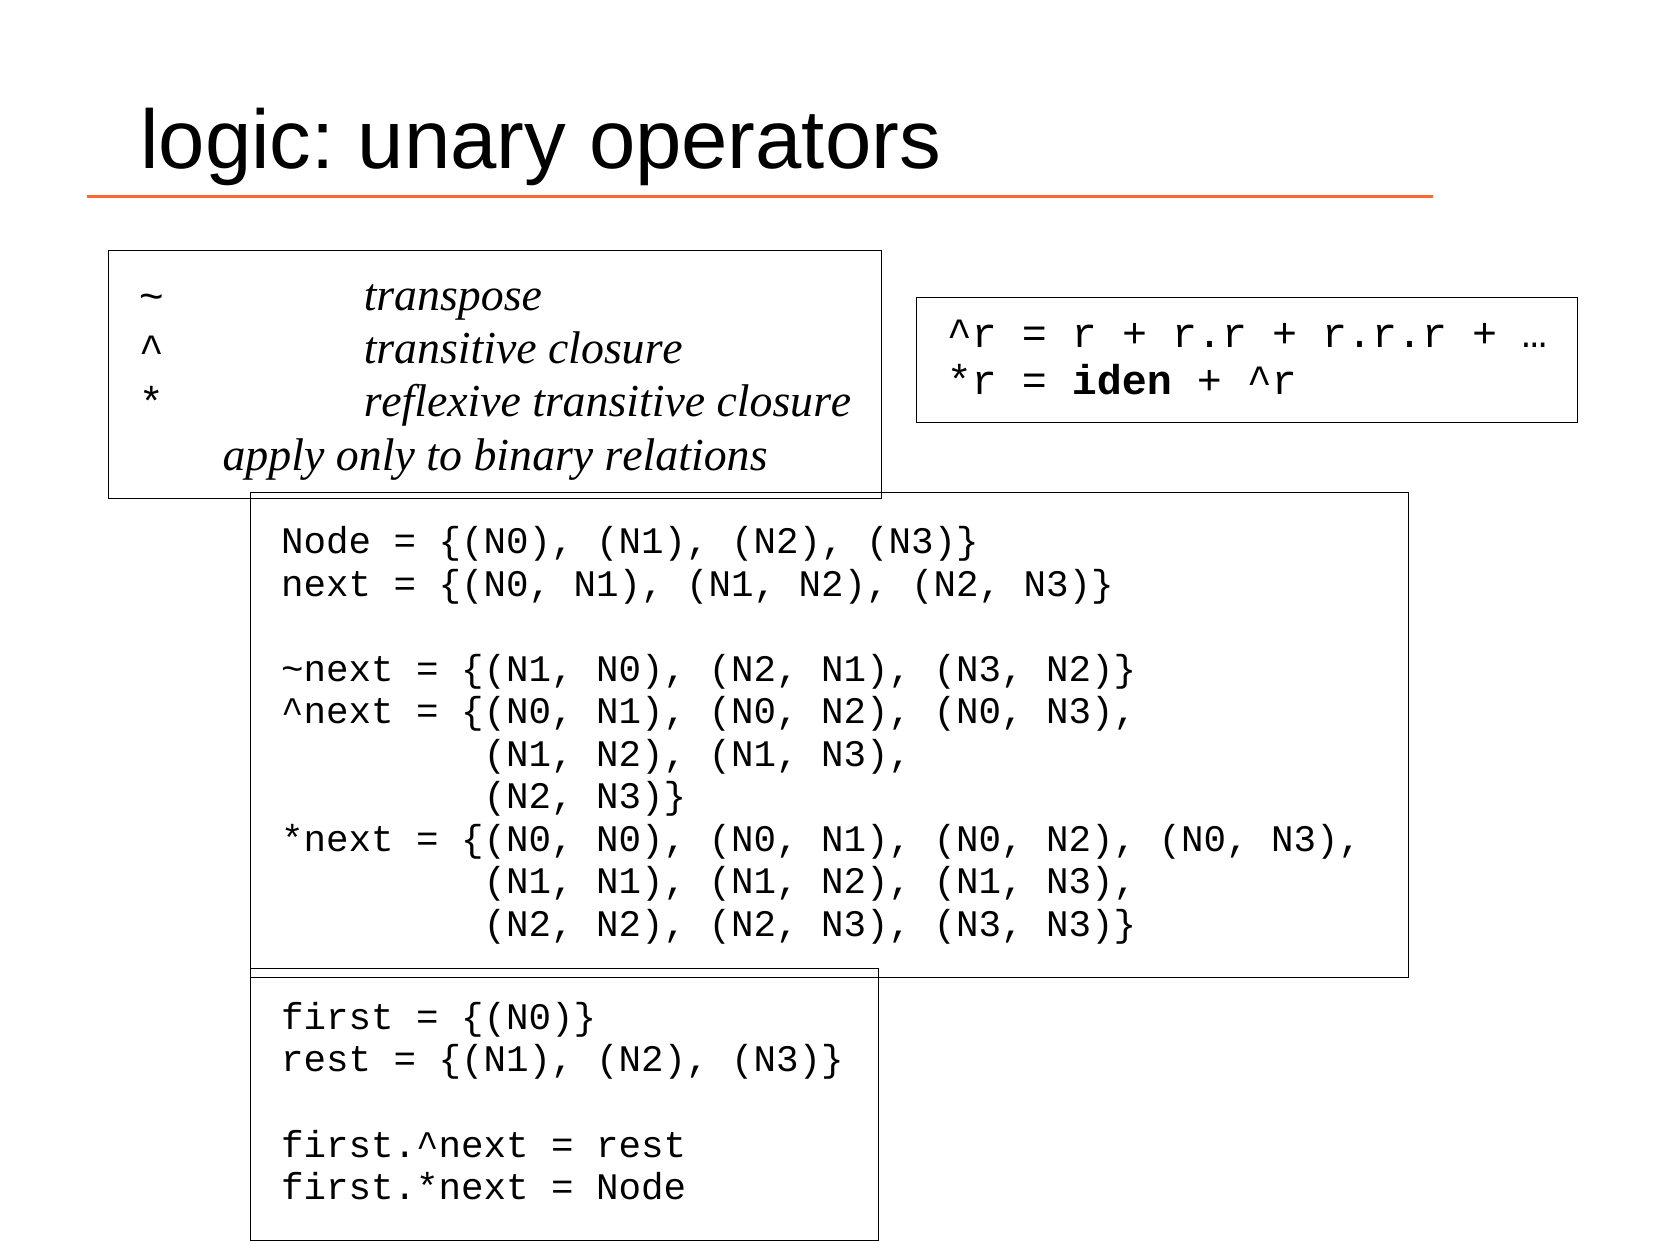

# logic: unary operators
~			transpose
^			transitive closure
*			reflexive transitive closure
apply only to binary relations
^r = r + r.r + r.r.r + …
*r = iden + ^r
Node = {(N0), (N1), (N2), (N3)}
next = {(N0, N1), (N1, N2), (N2, N3)}
~next = {(N1, N0), (N2, N1), (N3, N2)}
^next = {(N0, N1), (N0, N2), (N0, N3),
 (N1, N2), (N1, N3),
 (N2, N3)}
*next = {(N0, N0), (N0, N1), (N0, N2), (N0, N3),
 (N1, N1), (N1, N2), (N1, N3),
 (N2, N2), (N2, N3), (N3, N3)}
first = {(N0)}
rest = {(N1), (N2), (N3)}
first.^next = rest
first.*next = Node